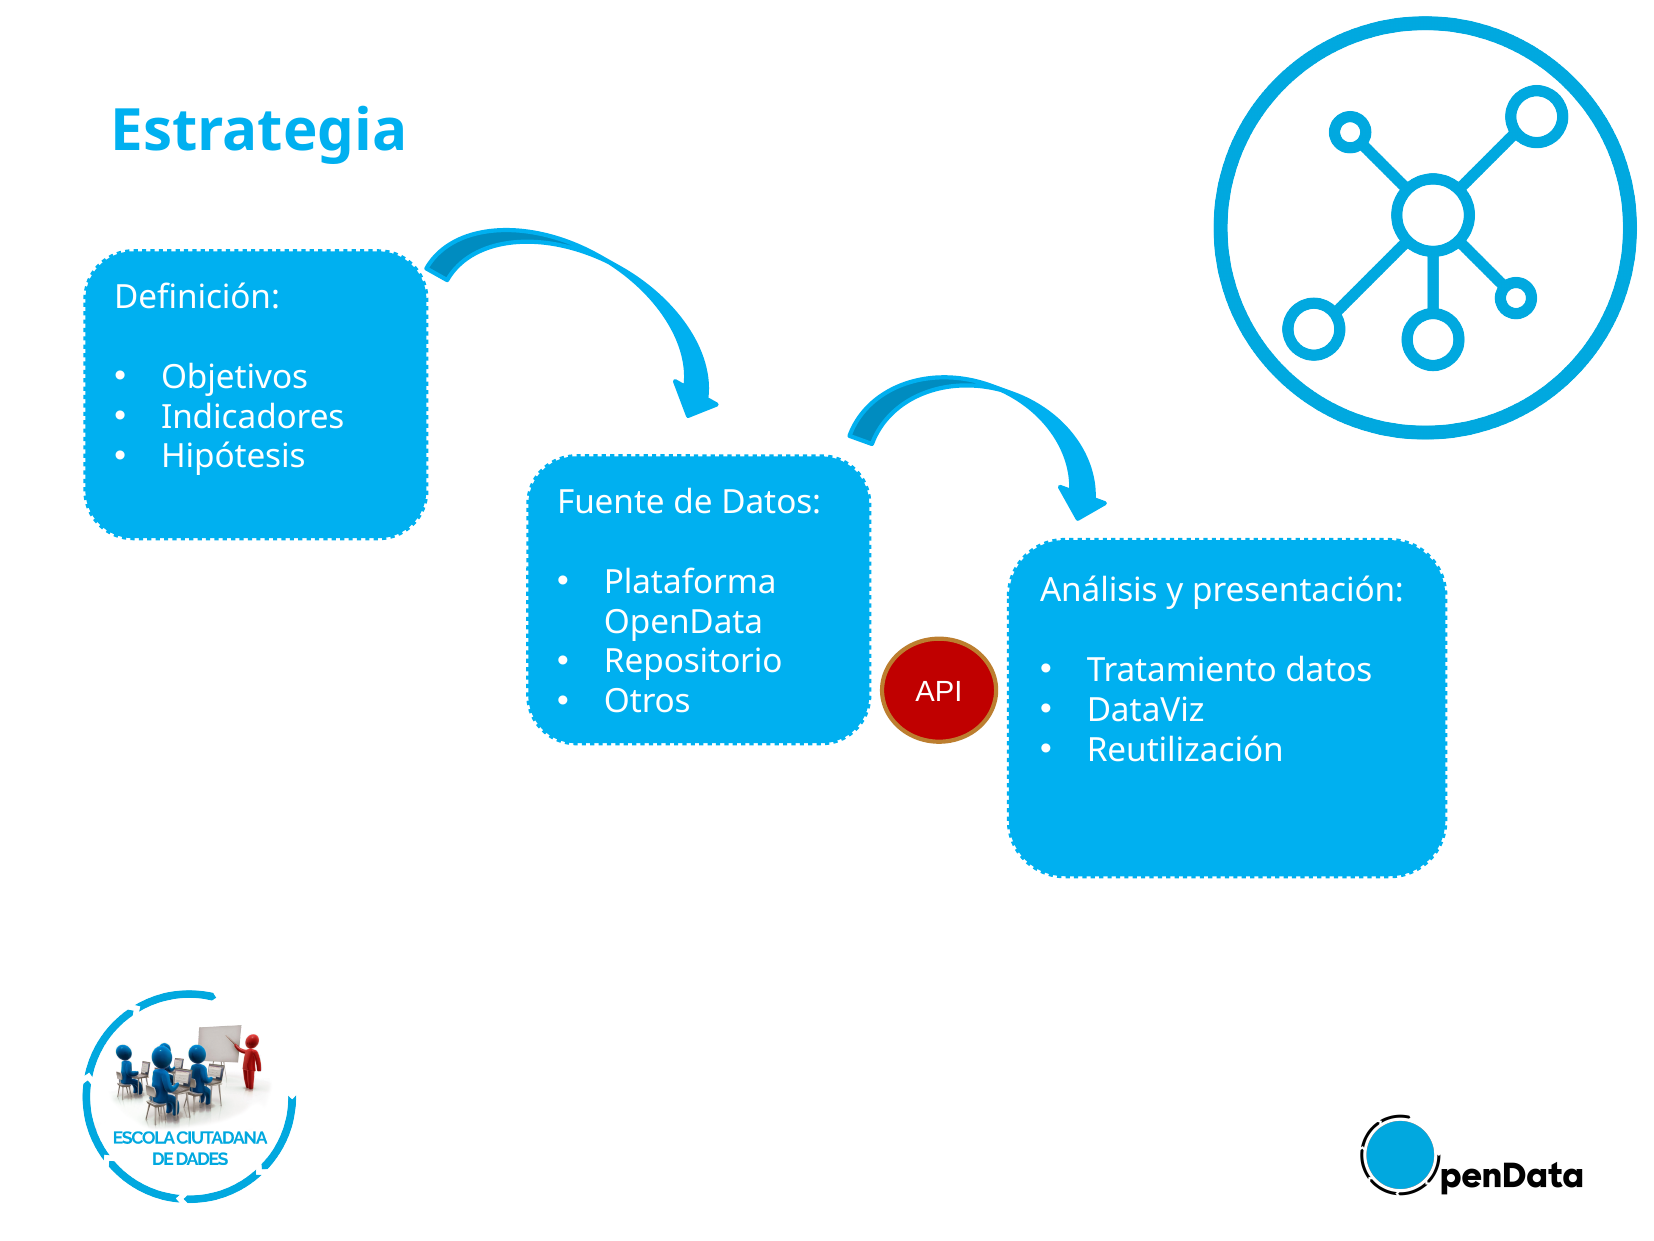

Estrategia
Definición:
Objetivos
Indicadores
Hipótesis
Fuente de Datos:
Plataforma OpenData
Repositorio
Otros
Análisis y presentación:
Tratamiento datos
DataViz
Reutilización
API